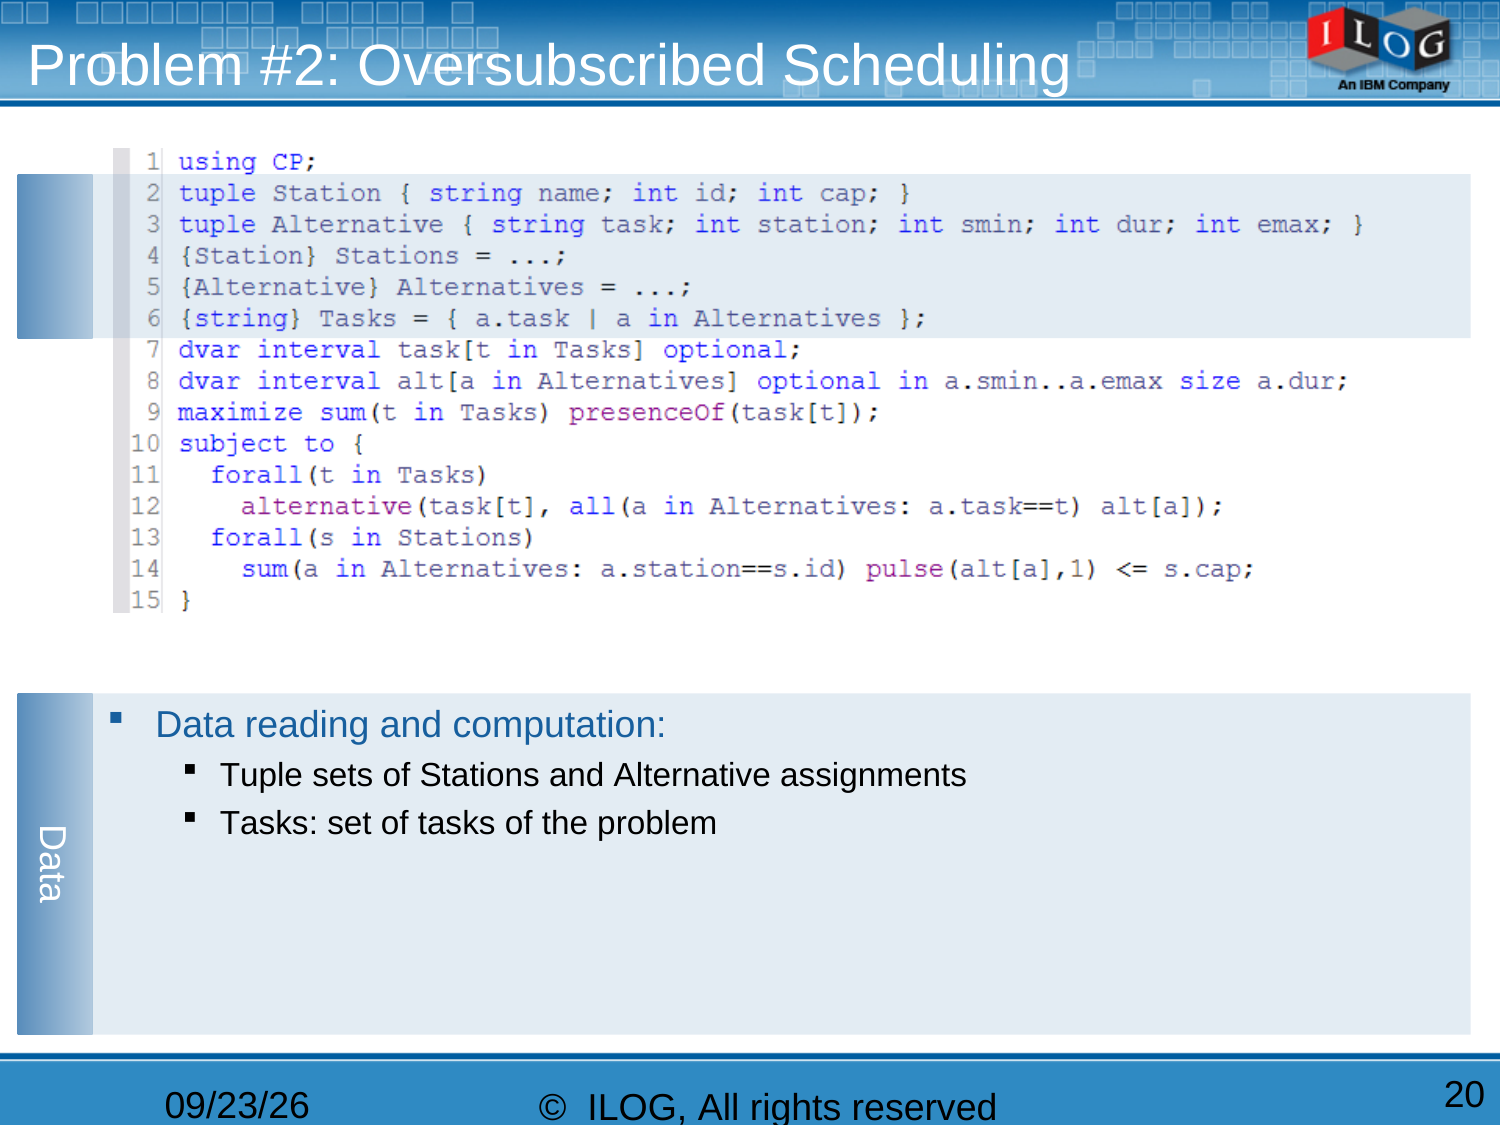

# Problem #2: Oversubscribed Scheduling
Data reading and computation:
Tuple sets of Stations and Alternative assignments
Tasks: set of tasks of the problem
Data
20
© ILOG, All rights reserved